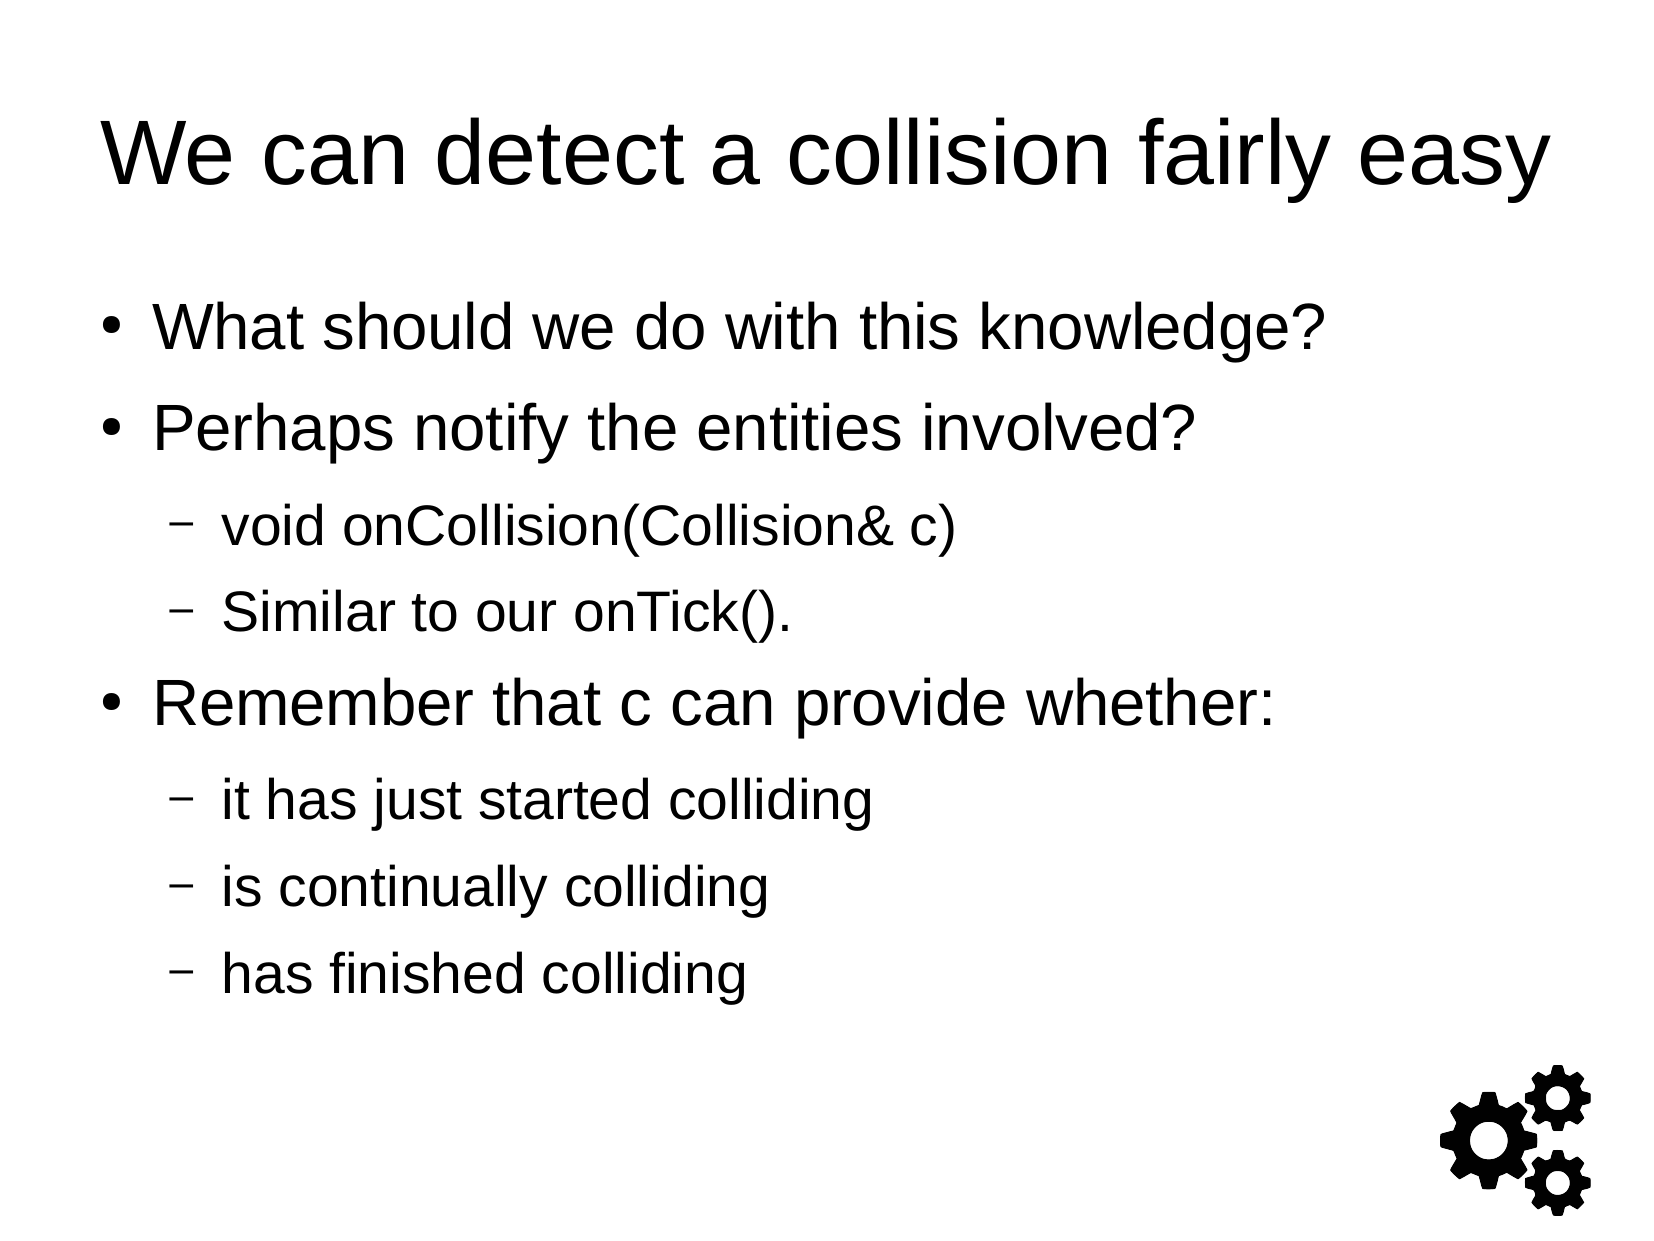

# We can detect a collision fairly easy
What should we do with this knowledge?
Perhaps notify the entities involved?
void onCollision(Collision& c)
Similar to our onTick().
Remember that c can provide whether:
it has just started colliding
is continually colliding
has finished colliding